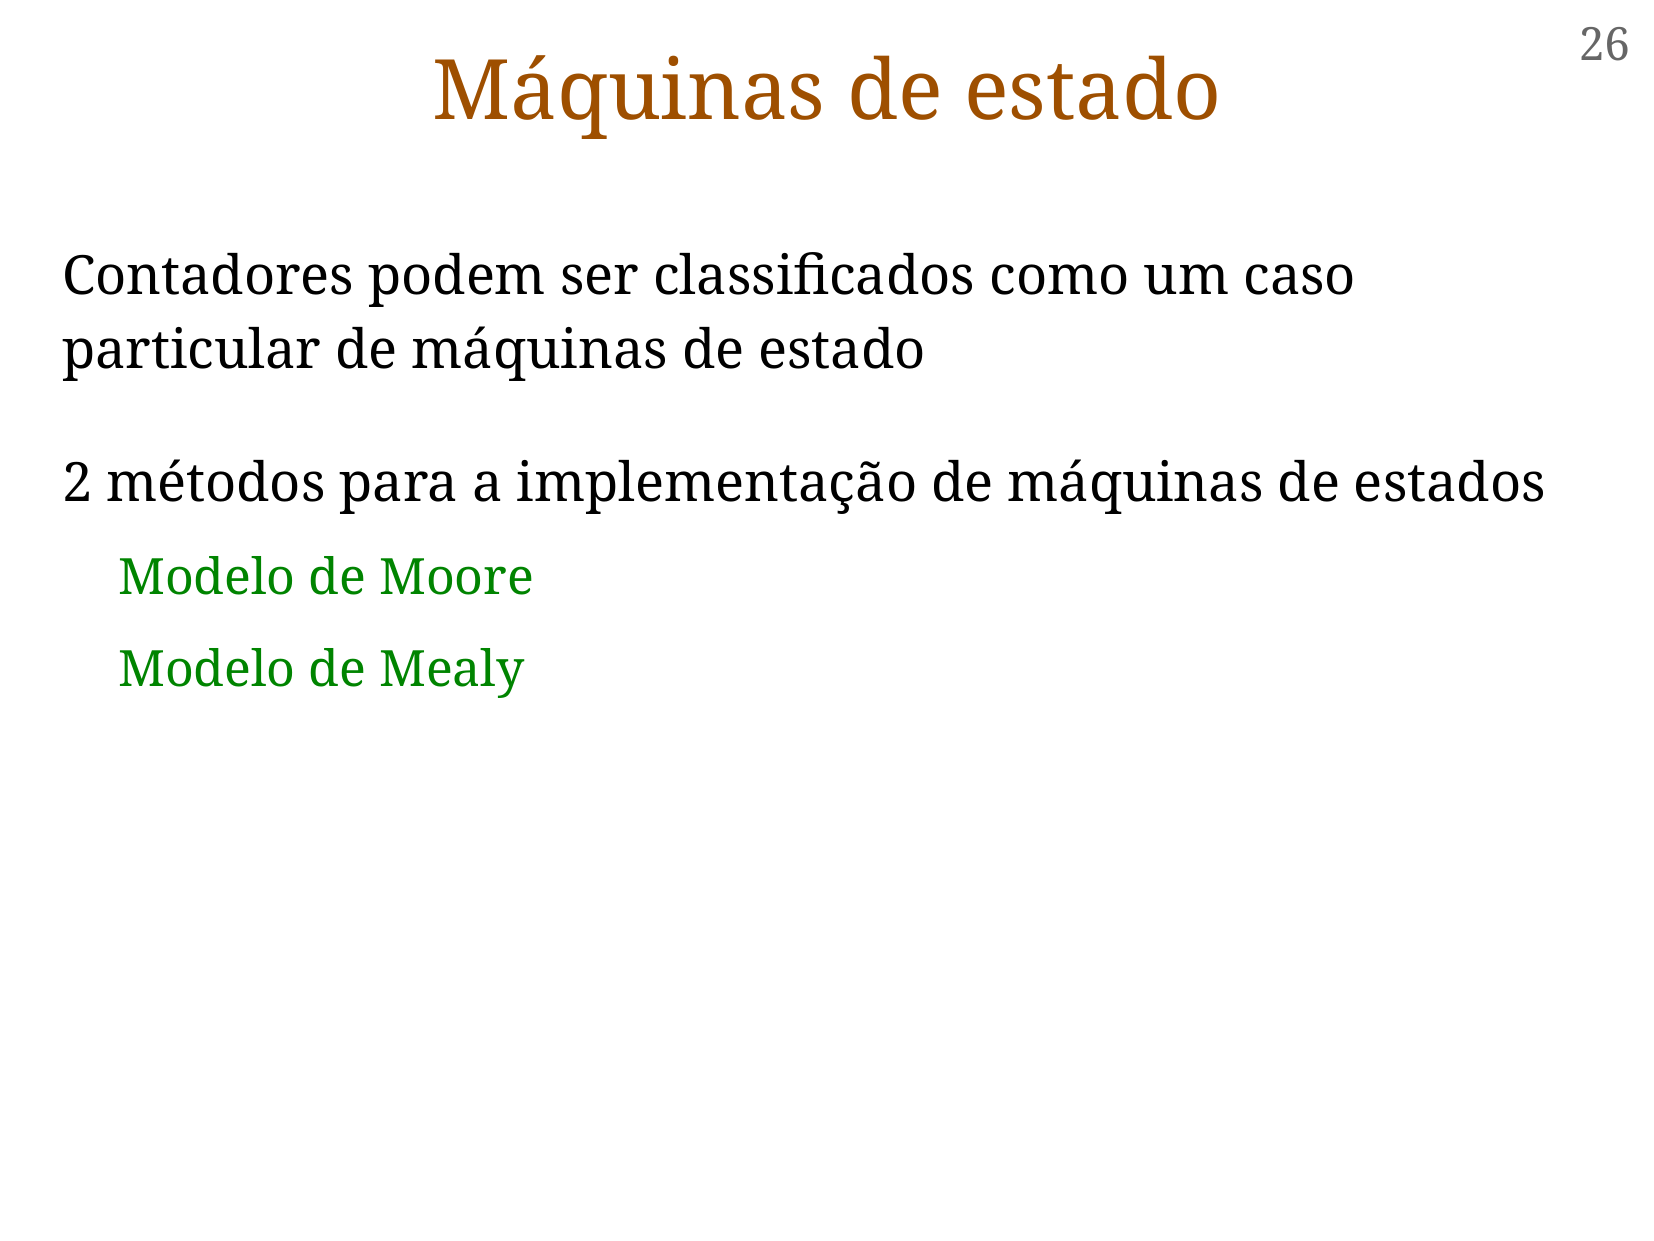

26
# Máquinas de estado
Contadores podem ser classificados como um caso particular de máquinas de estado
2 métodos para a implementação de máquinas de estados
Modelo de Moore
Modelo de Mealy